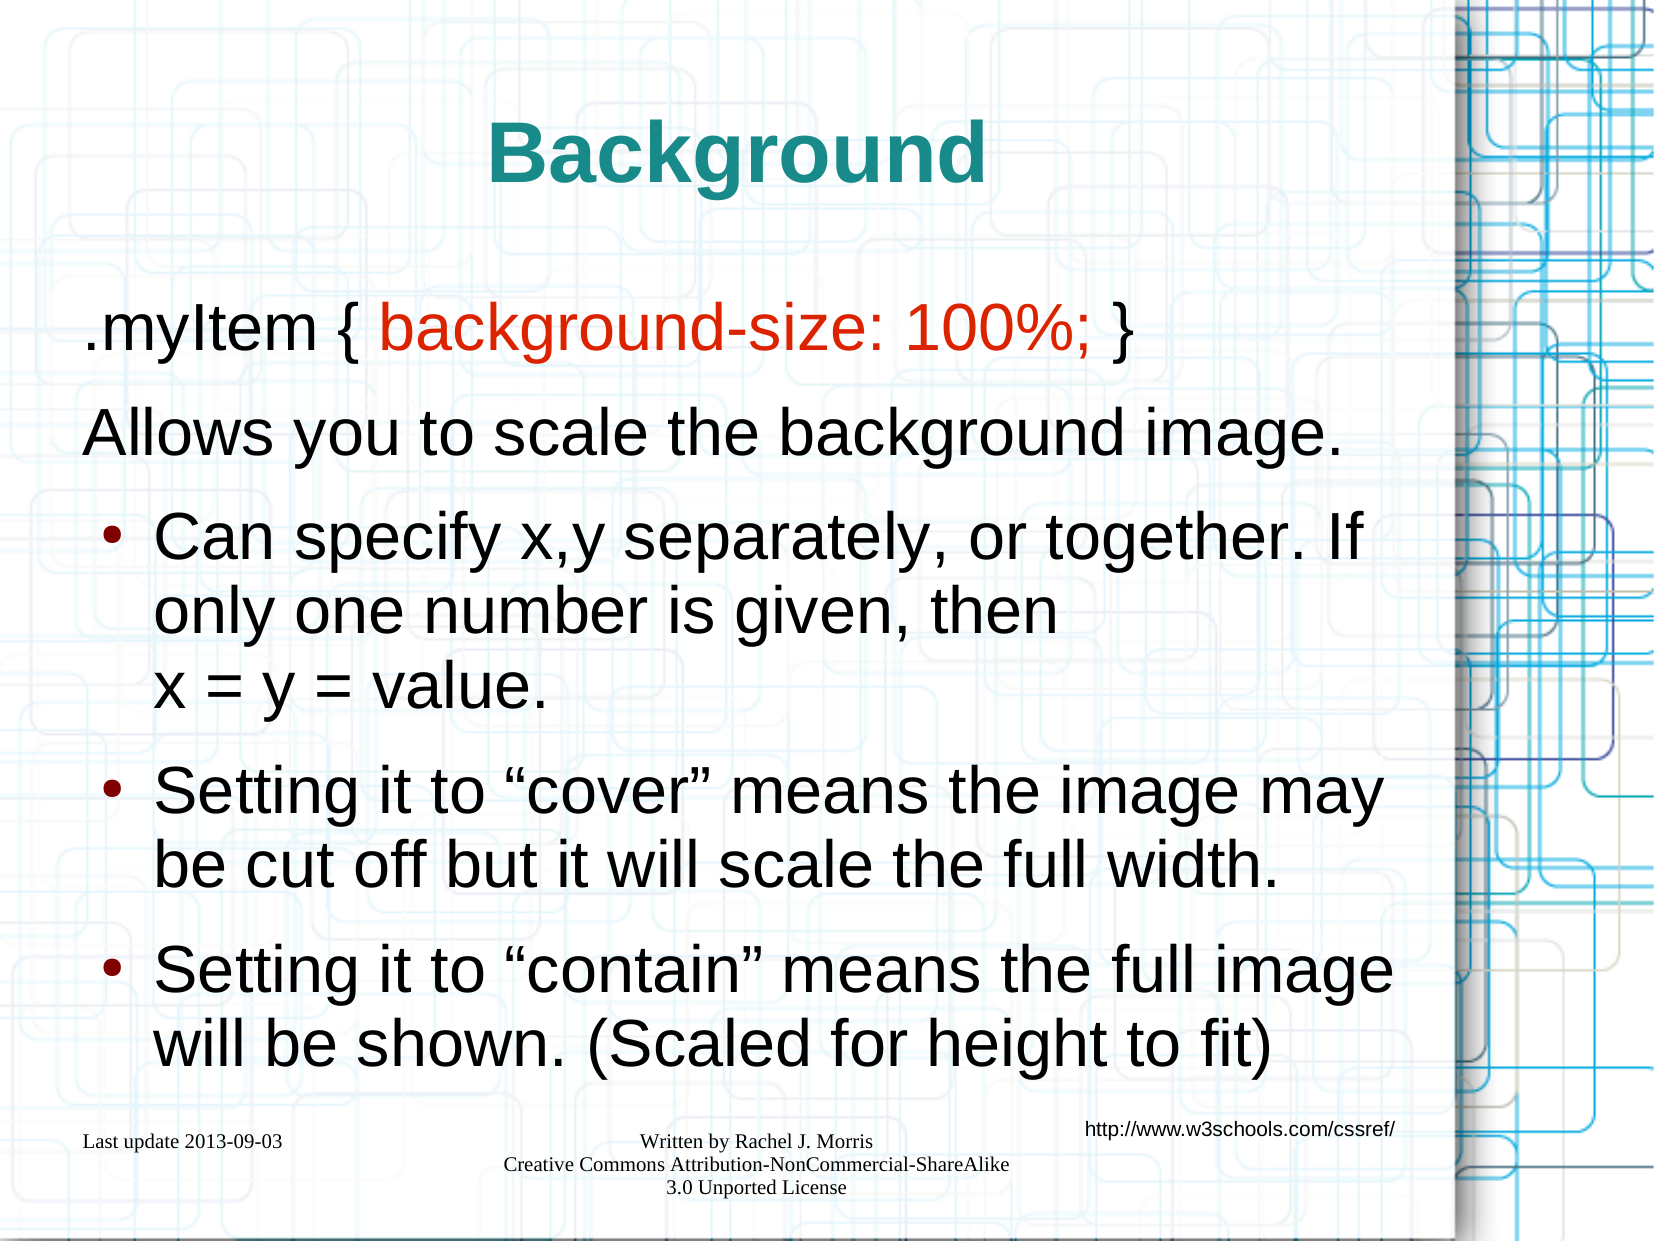

# Background
.myItem { background-size: 100%; }
Allows you to scale the background image.
Can specify x,y separately, or together. If only one number is given, then
x = y = value.
Setting it to “cover” means the image may be cut off but it will scale the full width.
Setting it to “contain” means the full image will be shown. (Scaled for height to fit)
http://www.w3schools.com/cssref/